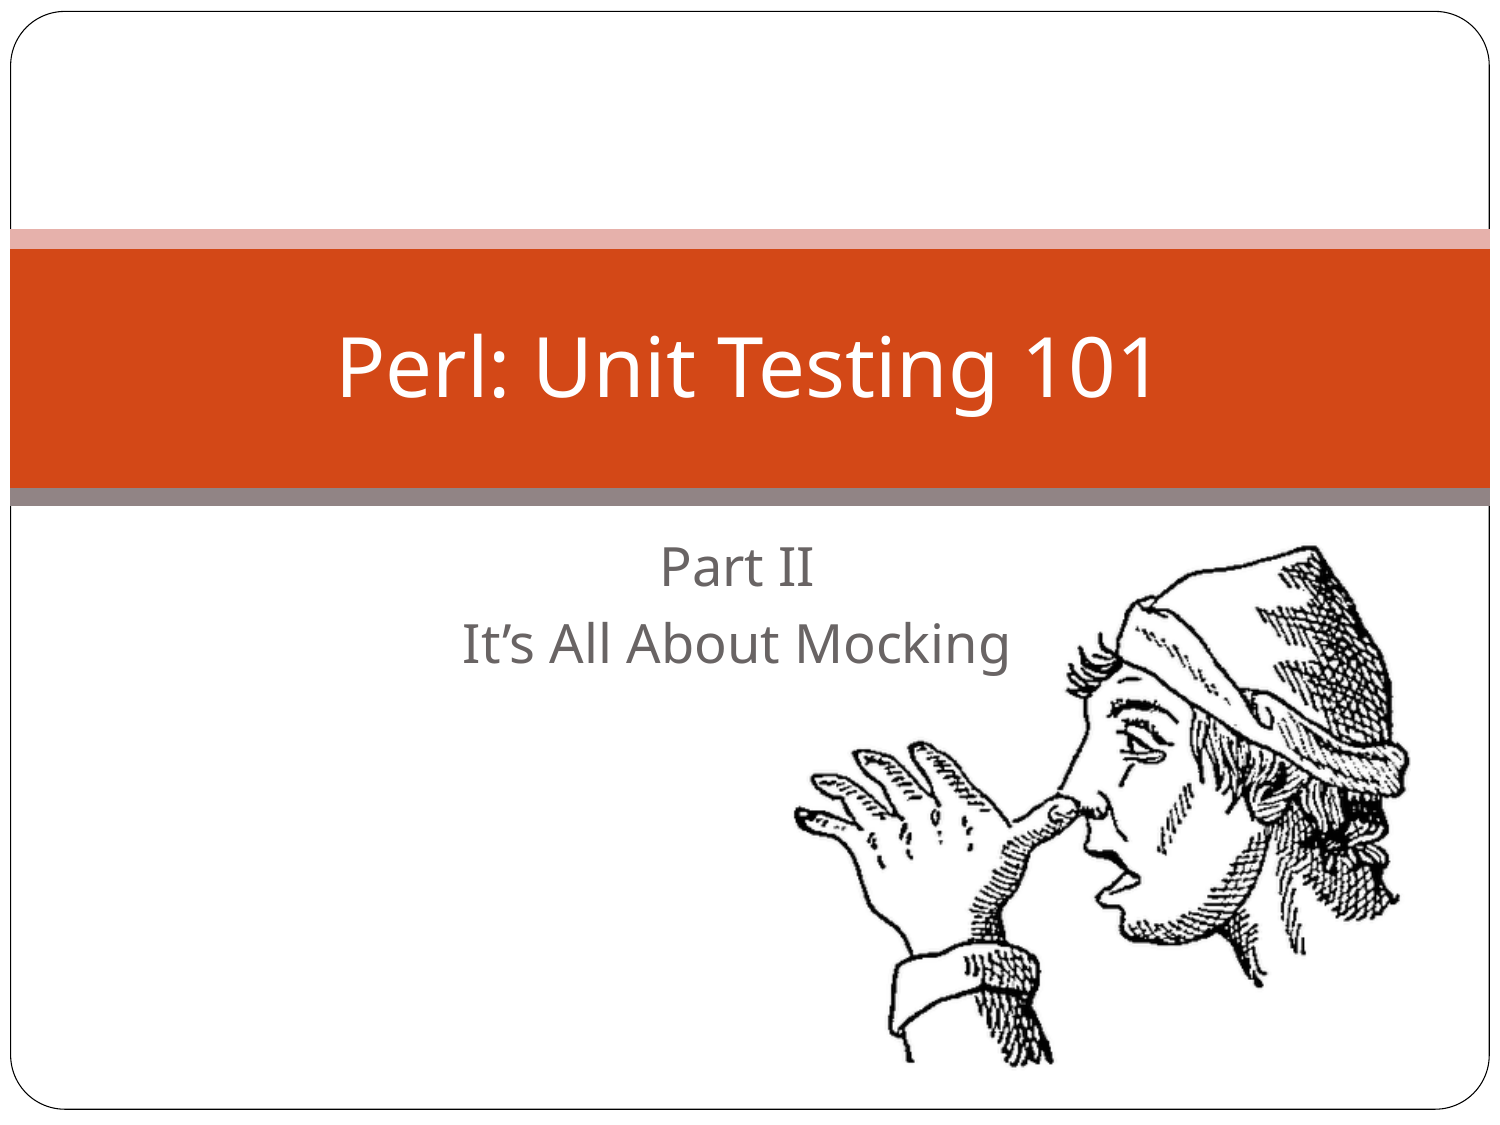

Perl: Unit Testing 101
# Part II
It’s All About Mocking